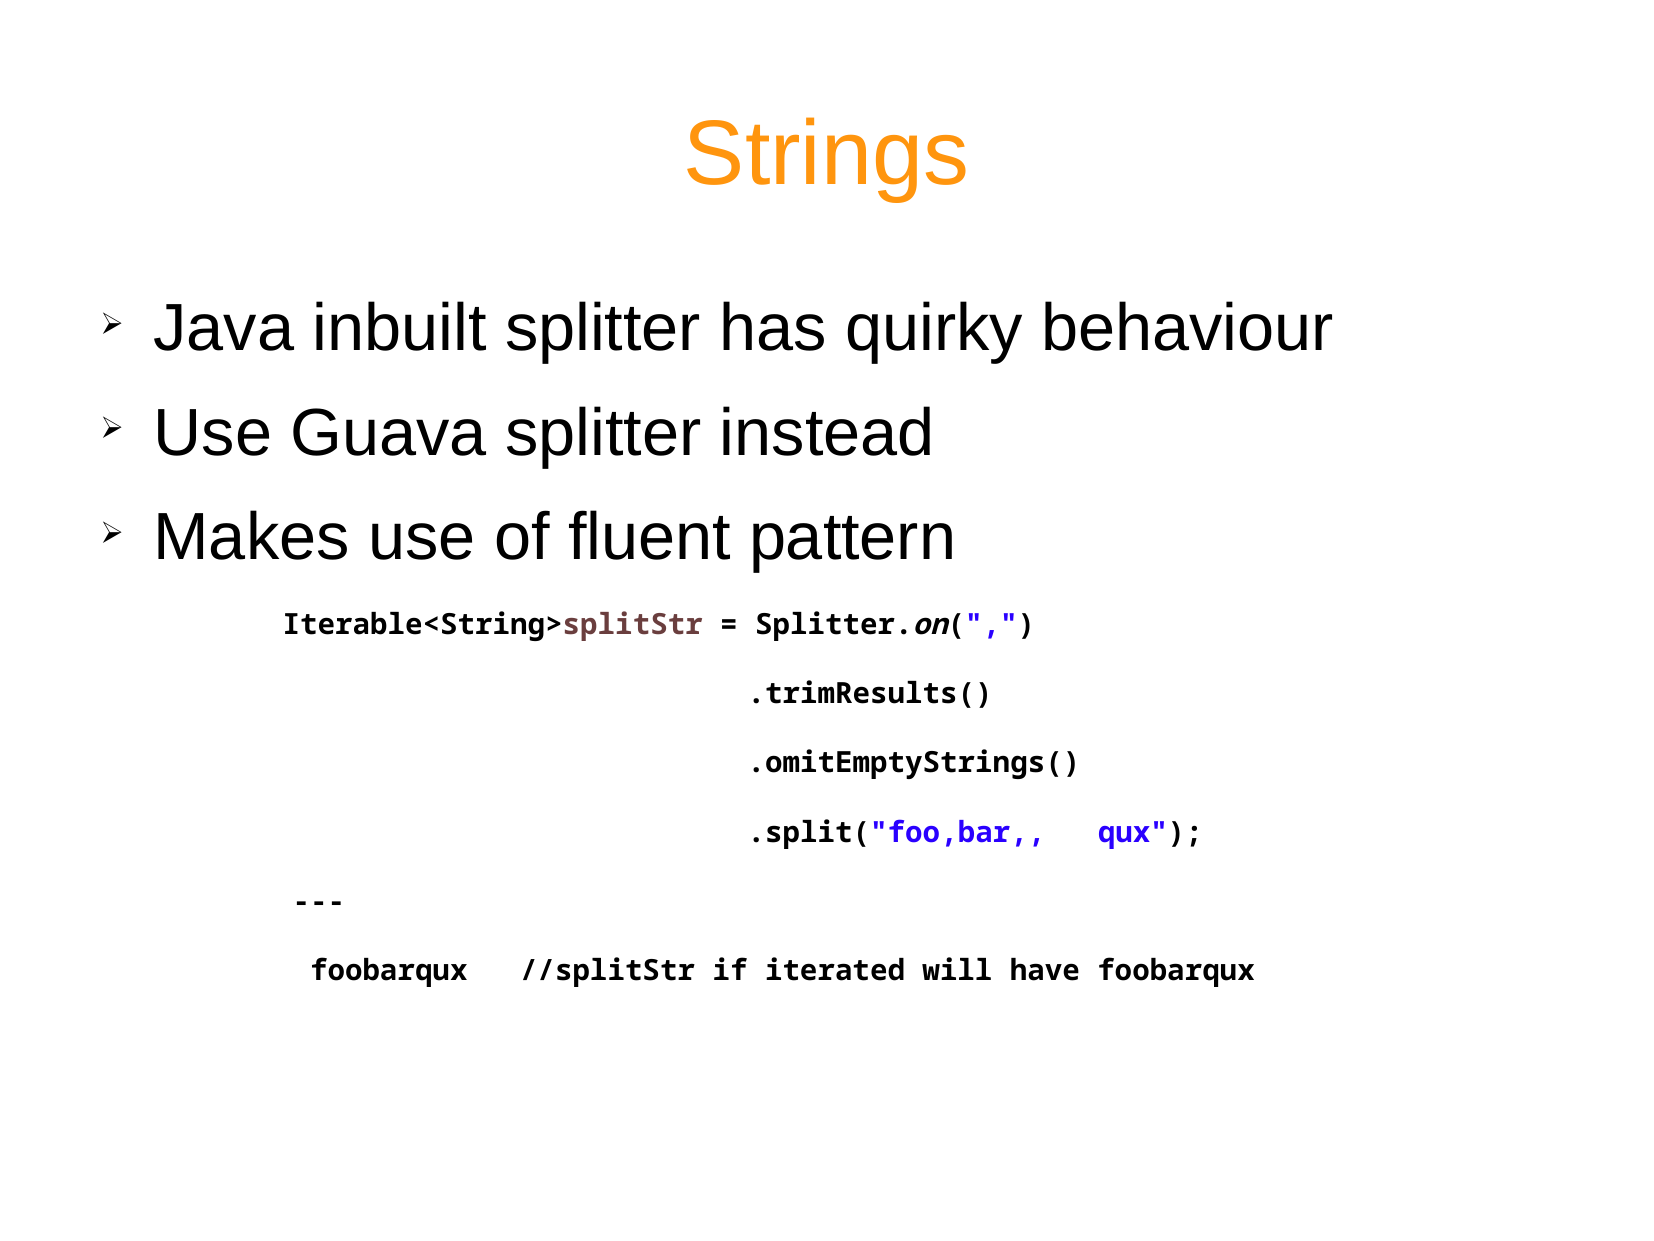

# Strings
Java inbuilt splitter has quirky behaviour
Use Guava splitter instead
Makes use of fluent pattern
 Iterable<String>splitStr = Splitter.on(",")
 .trimResults()
 .omitEmptyStrings()
 .split("foo,bar,, qux");
 ---
 foobarqux //splitStr if iterated will have foobarqux